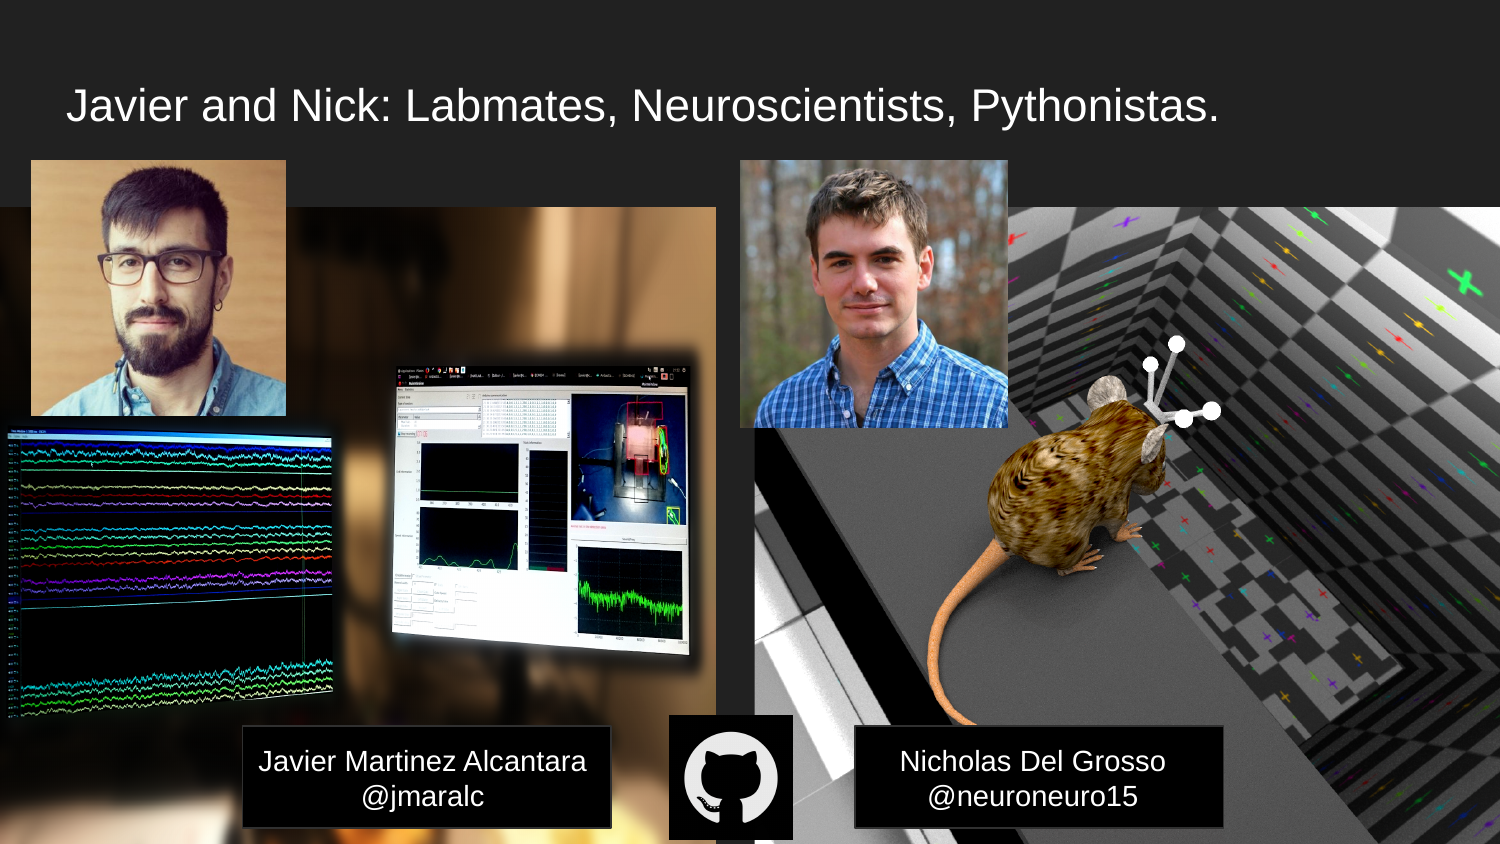

# Javier and Nick: Labmates, Neuroscientists, Pythonistas.
Javier Martinez Alcantara
@jmaralc
Nicholas Del Grosso
@neuroneuro15